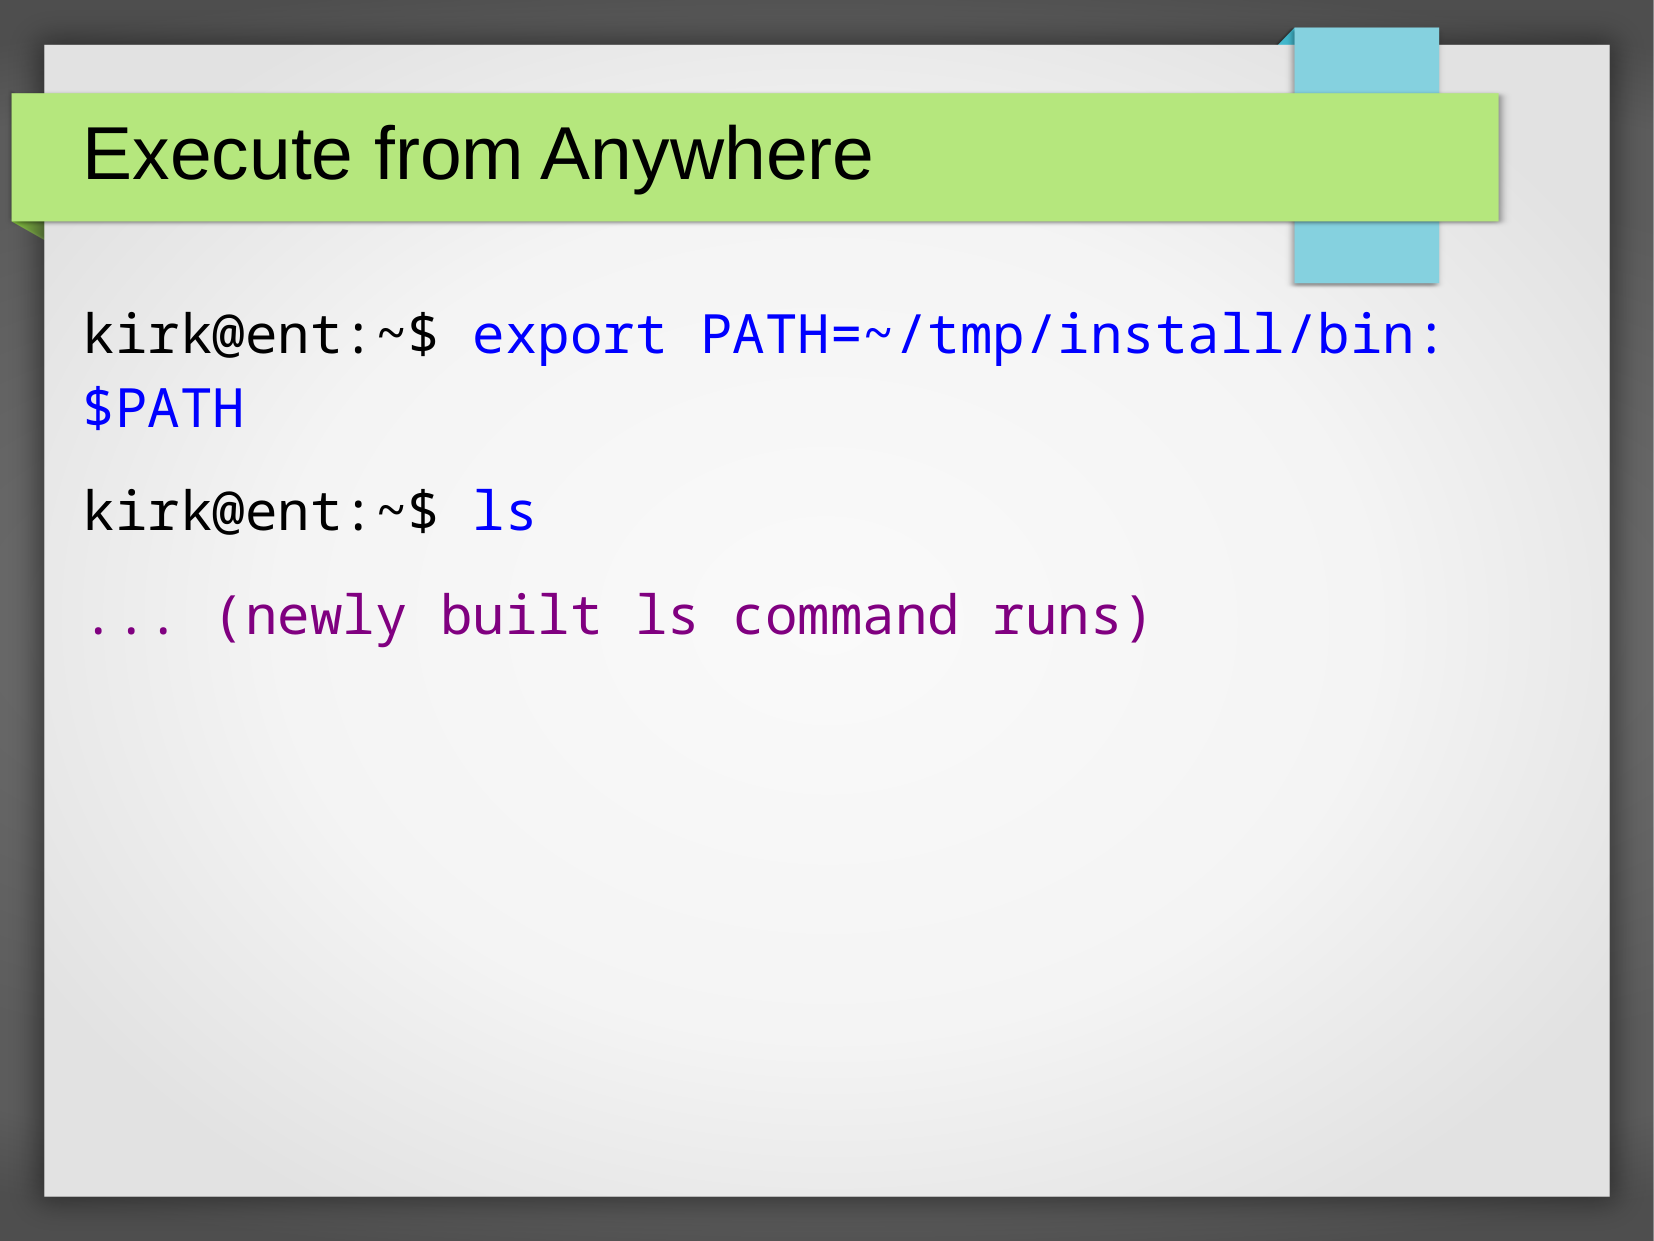

# Execute from Anywhere
kirk@ent:~$ export PATH=~/tmp/install/bin:$PATH
kirk@ent:~$ ls
... (newly built ls command runs)